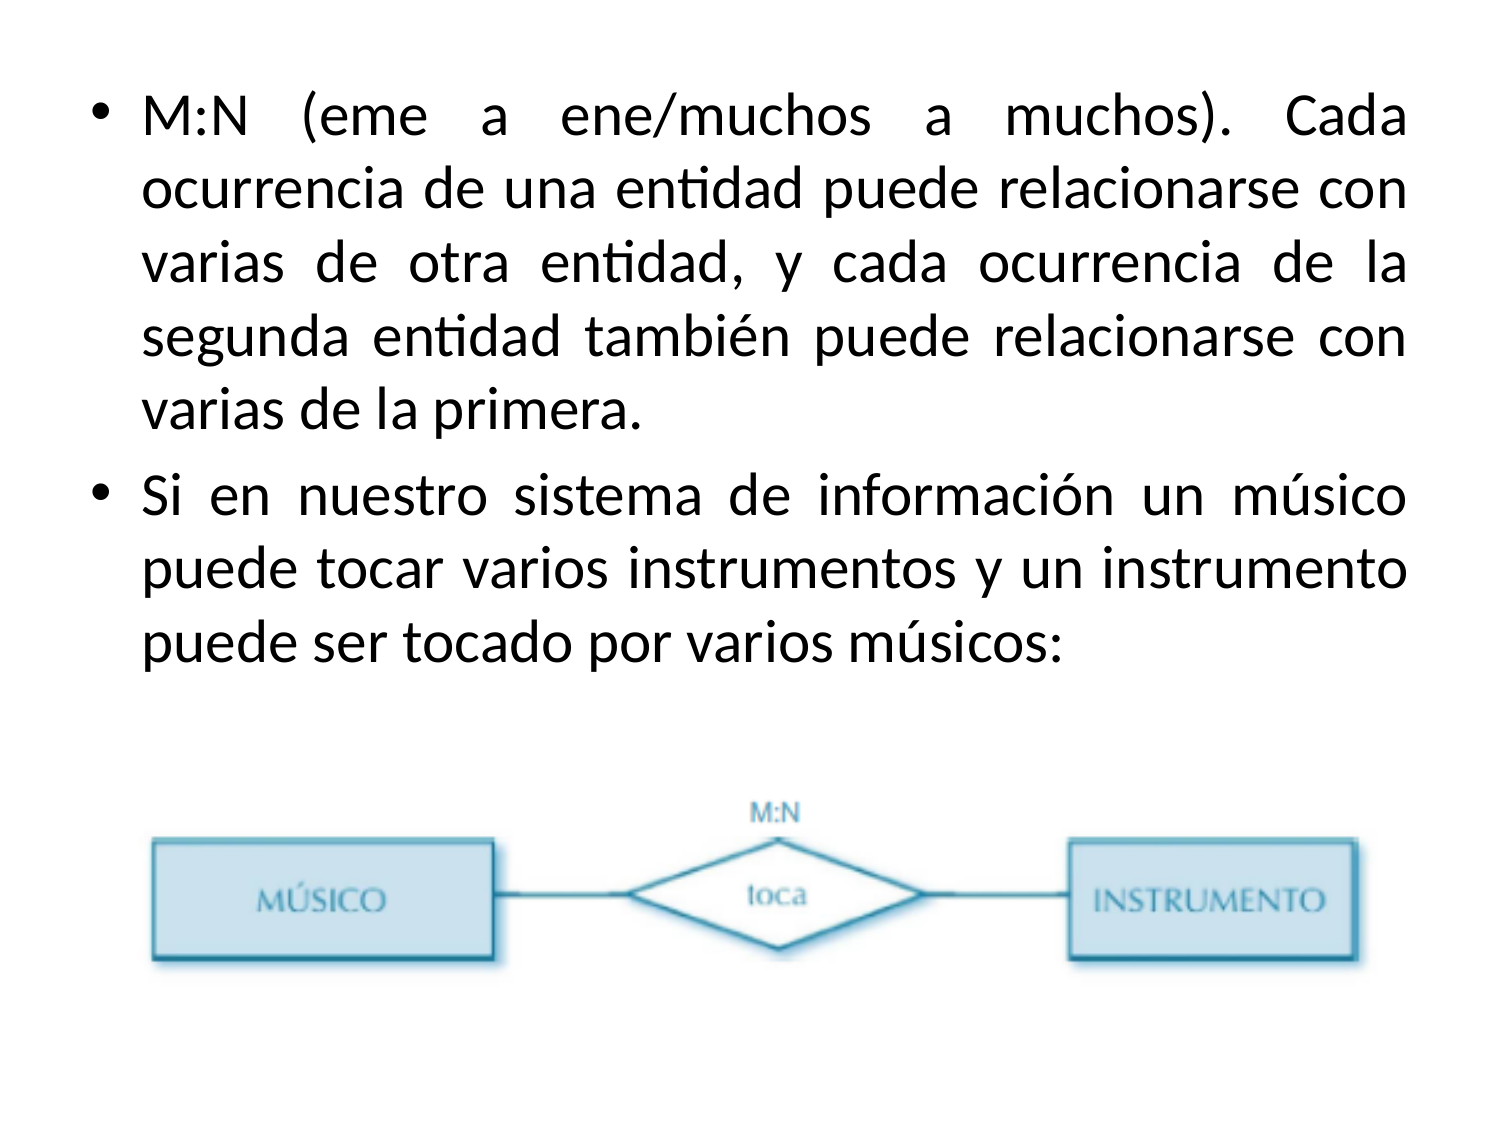

# M:N (eme a ene/muchos a muchos). Cada ocurrencia de una entidad puede relacionarse con varias de otra entidad, y cada ocurrencia de la segunda entidad también puede relacionarse con varias de la primera.
Si en nuestro sistema de información un músico puede tocar varios instrumentos y un instrumento puede ser tocado por varios músicos: